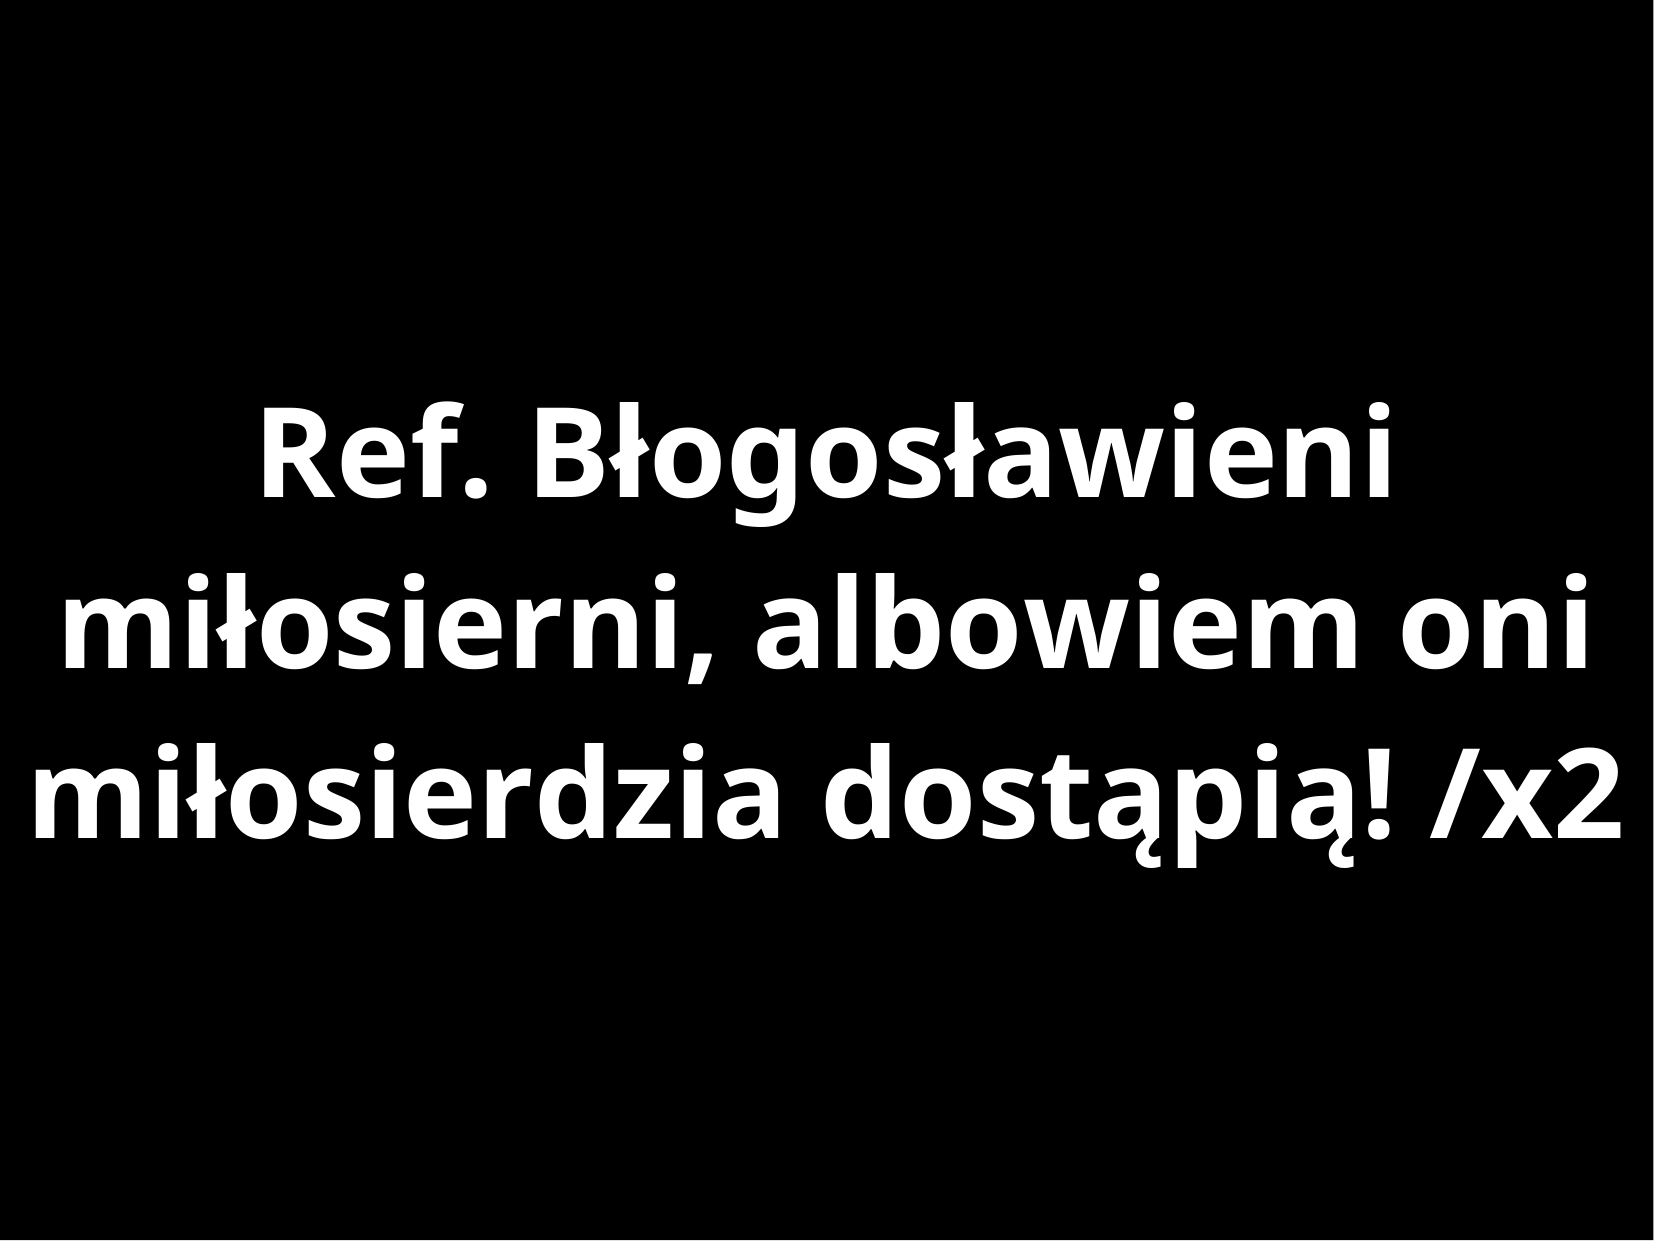

# Ref. Błogosławieni miłosierni, albowiem oni miłosierdzia dostąpią! /x2